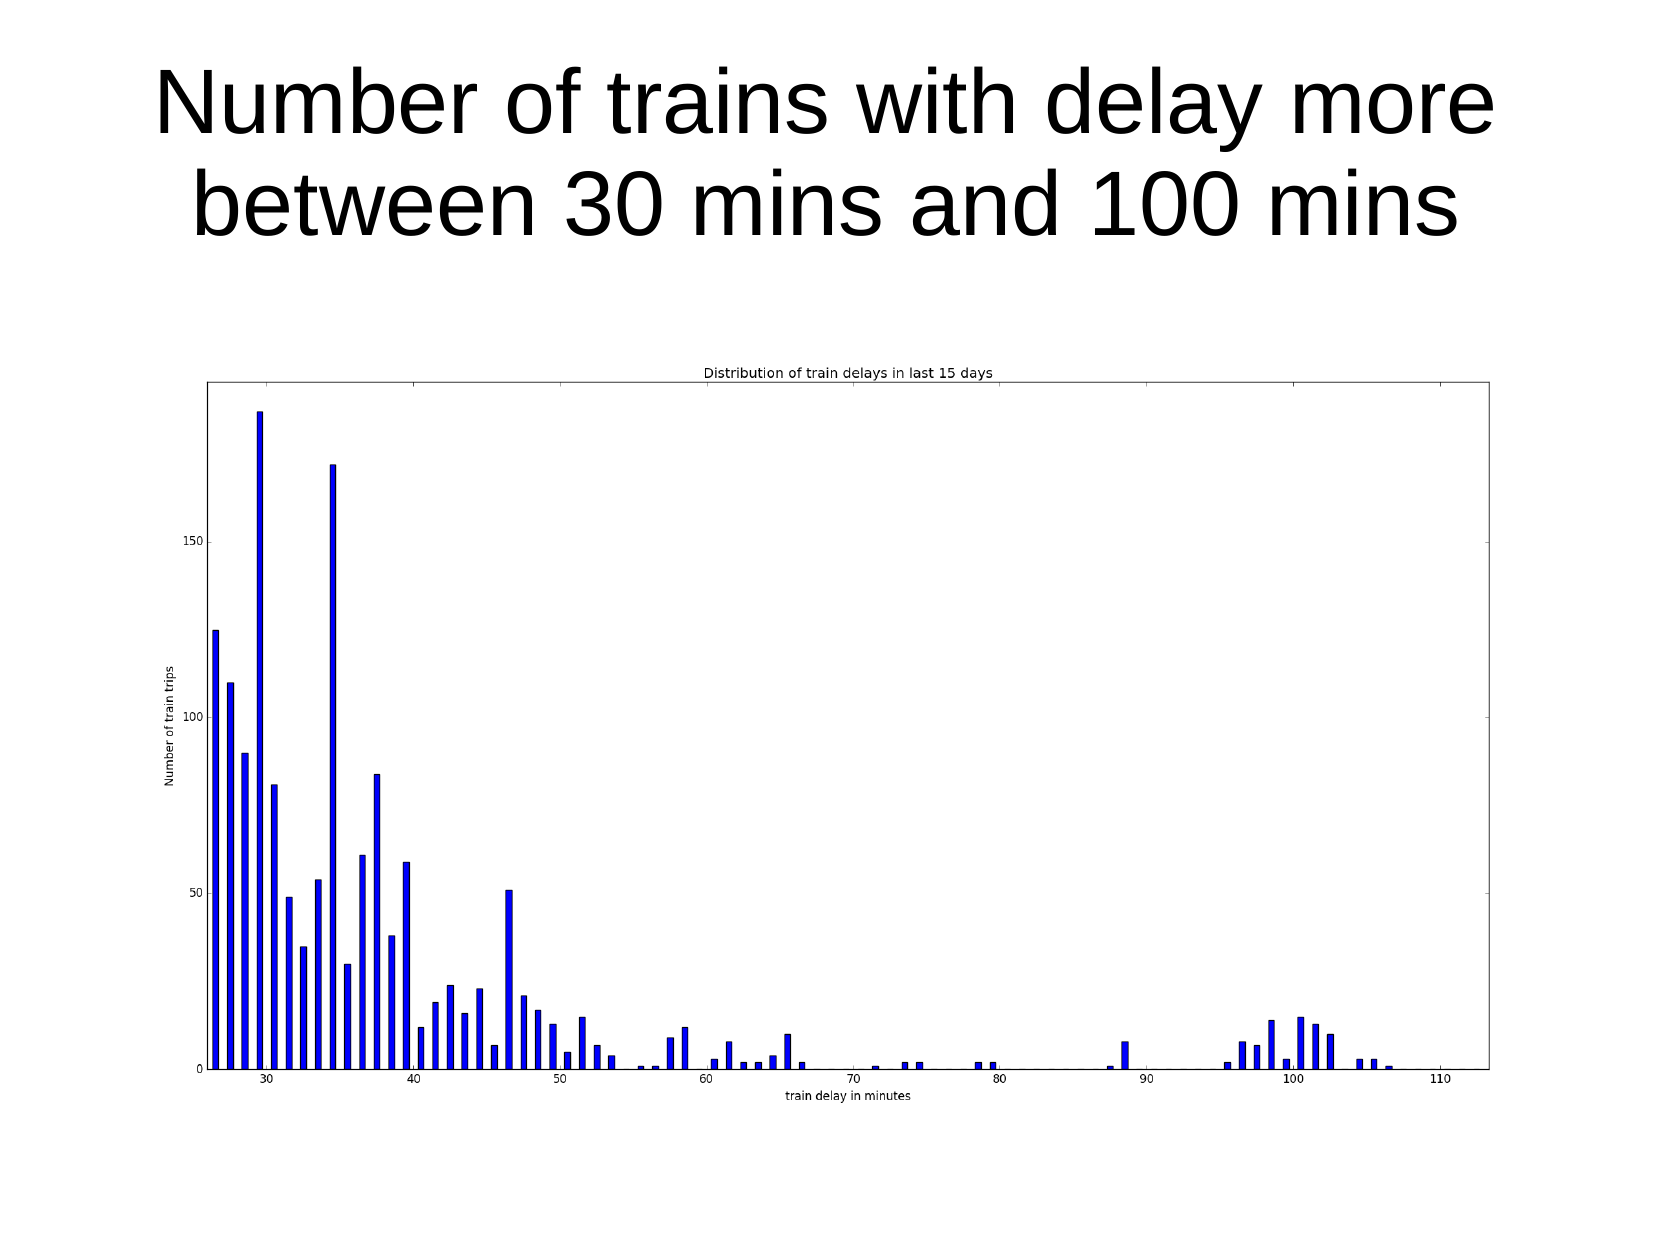

# Number of trains with delay more between 30 mins and 100 mins